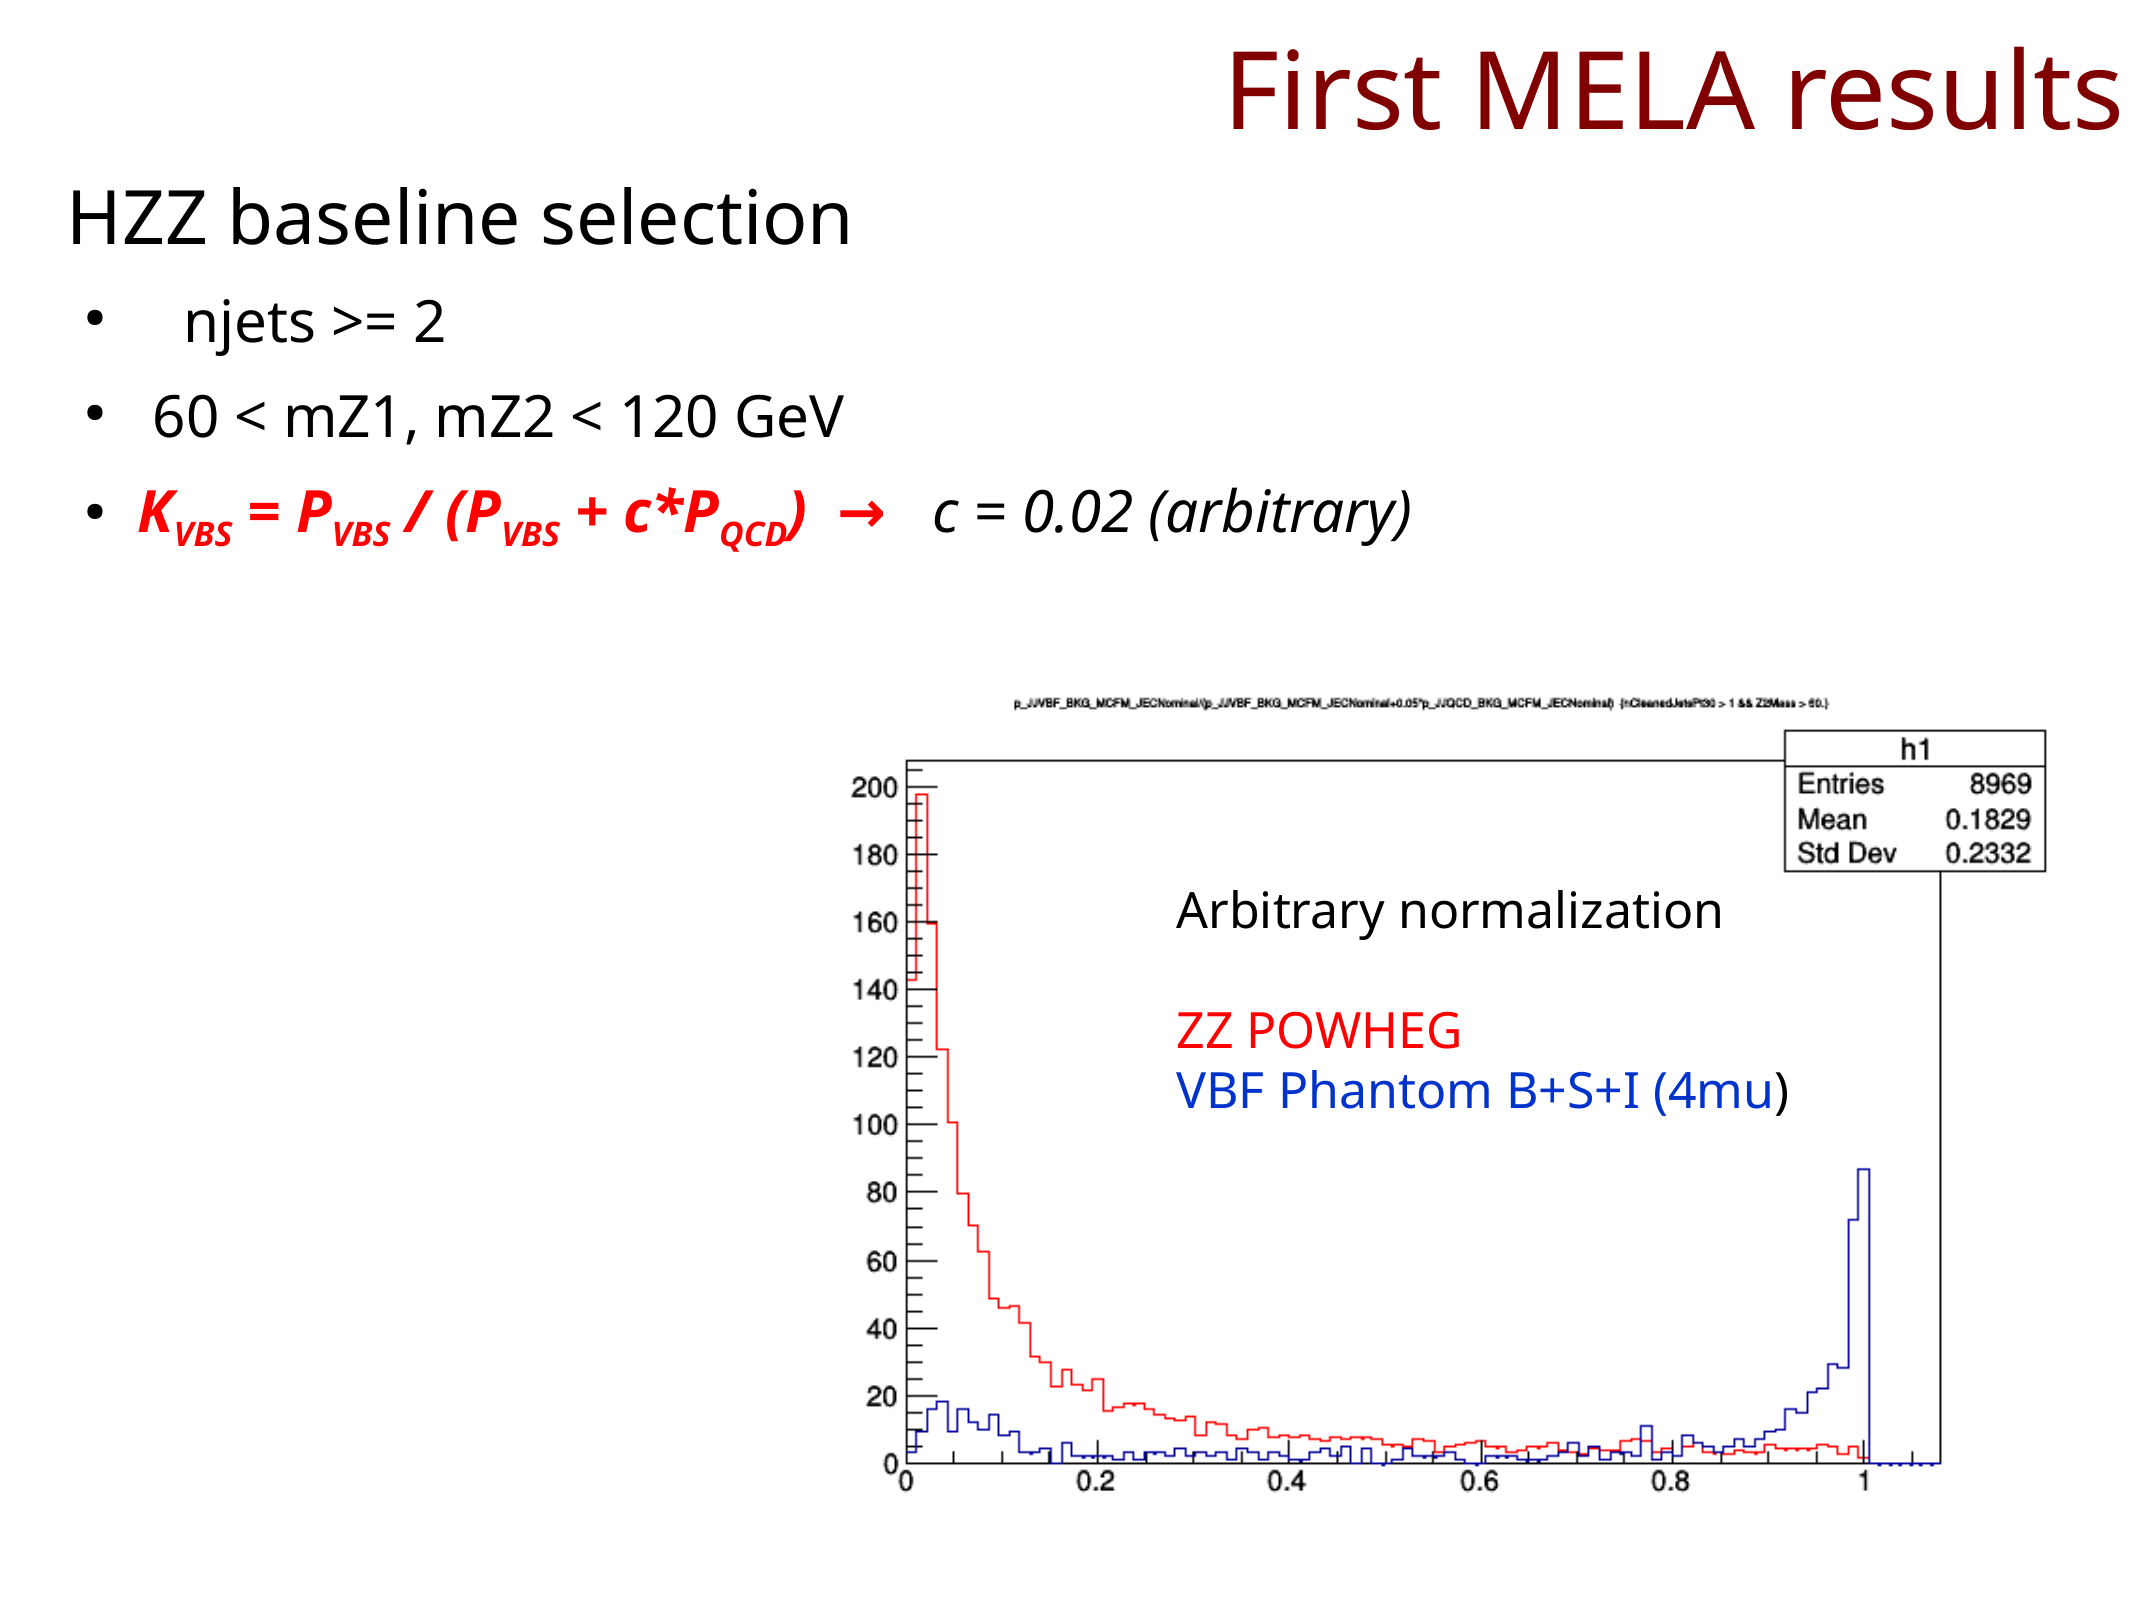

# First MELA results
HZZ baseline selection
 njets >= 2
 60 < mZ1, mZ2 < 120 GeV
KVBS = PVBS / (PVBS + c*PQCD) → c = 0.02 (arbitrary)
Arbitrary normalization
ZZ POWHEG
VBF Phantom B+S+I (4mu)